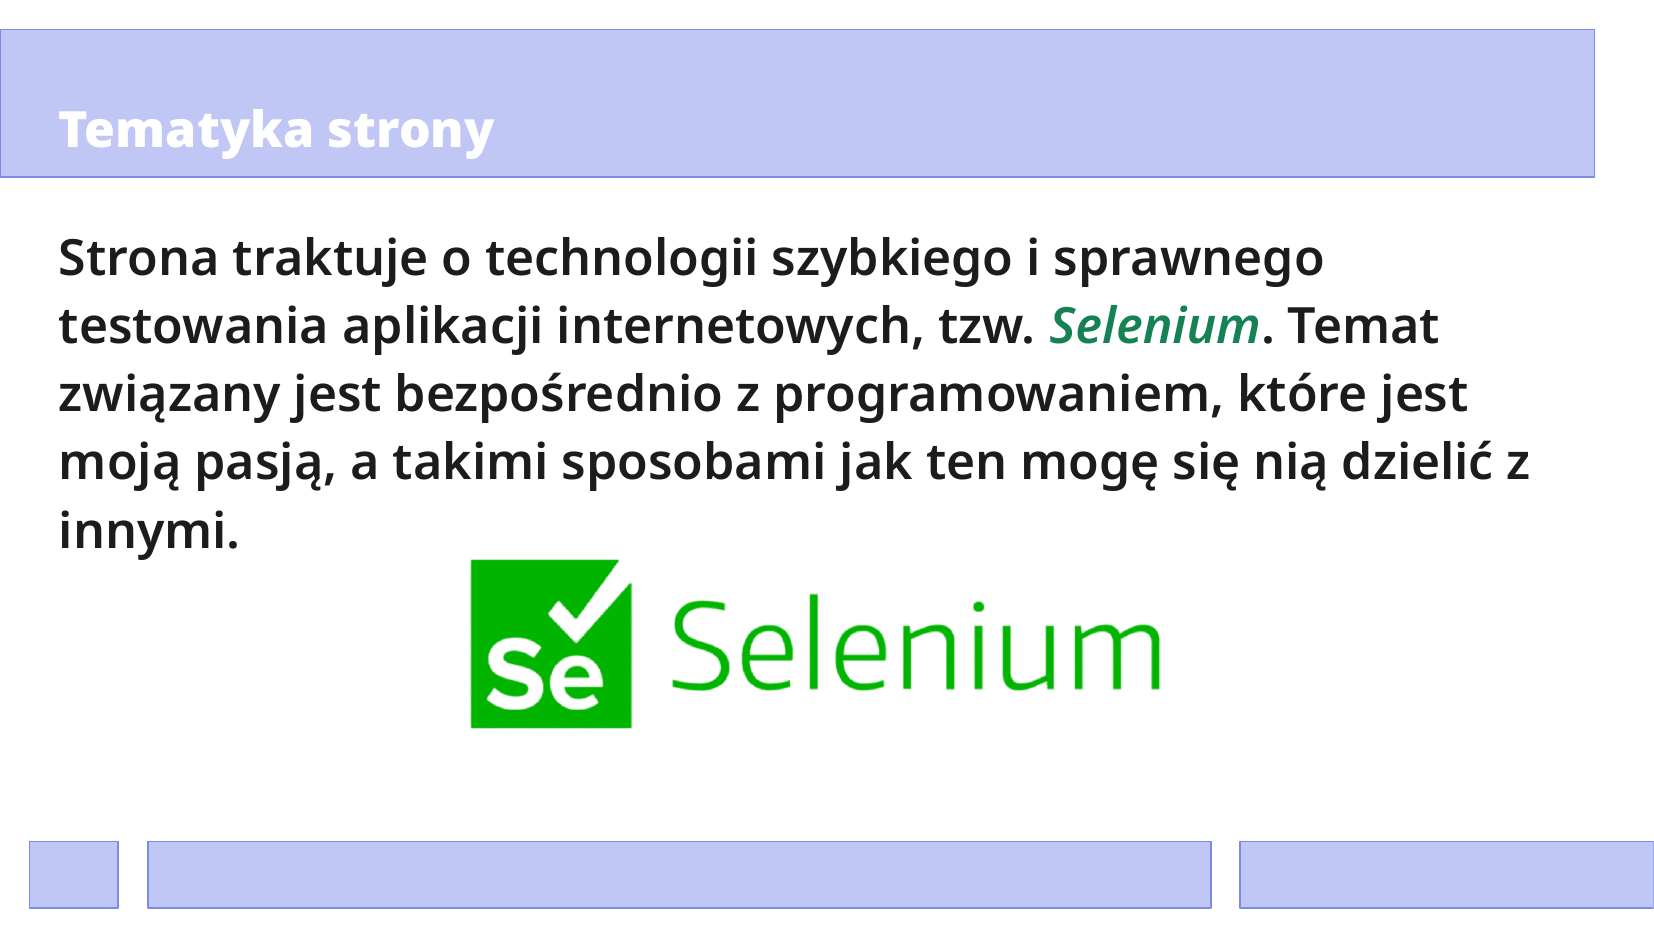

# Tematyka strony
Strona traktuje o technologii szybkiego i sprawnego testowania aplikacji internetowych, tzw. Selenium. Temat związany jest bezpośrednio z programowaniem, które jest moją pasją, a takimi sposobami jak ten mogę się nią dzielić z innymi.